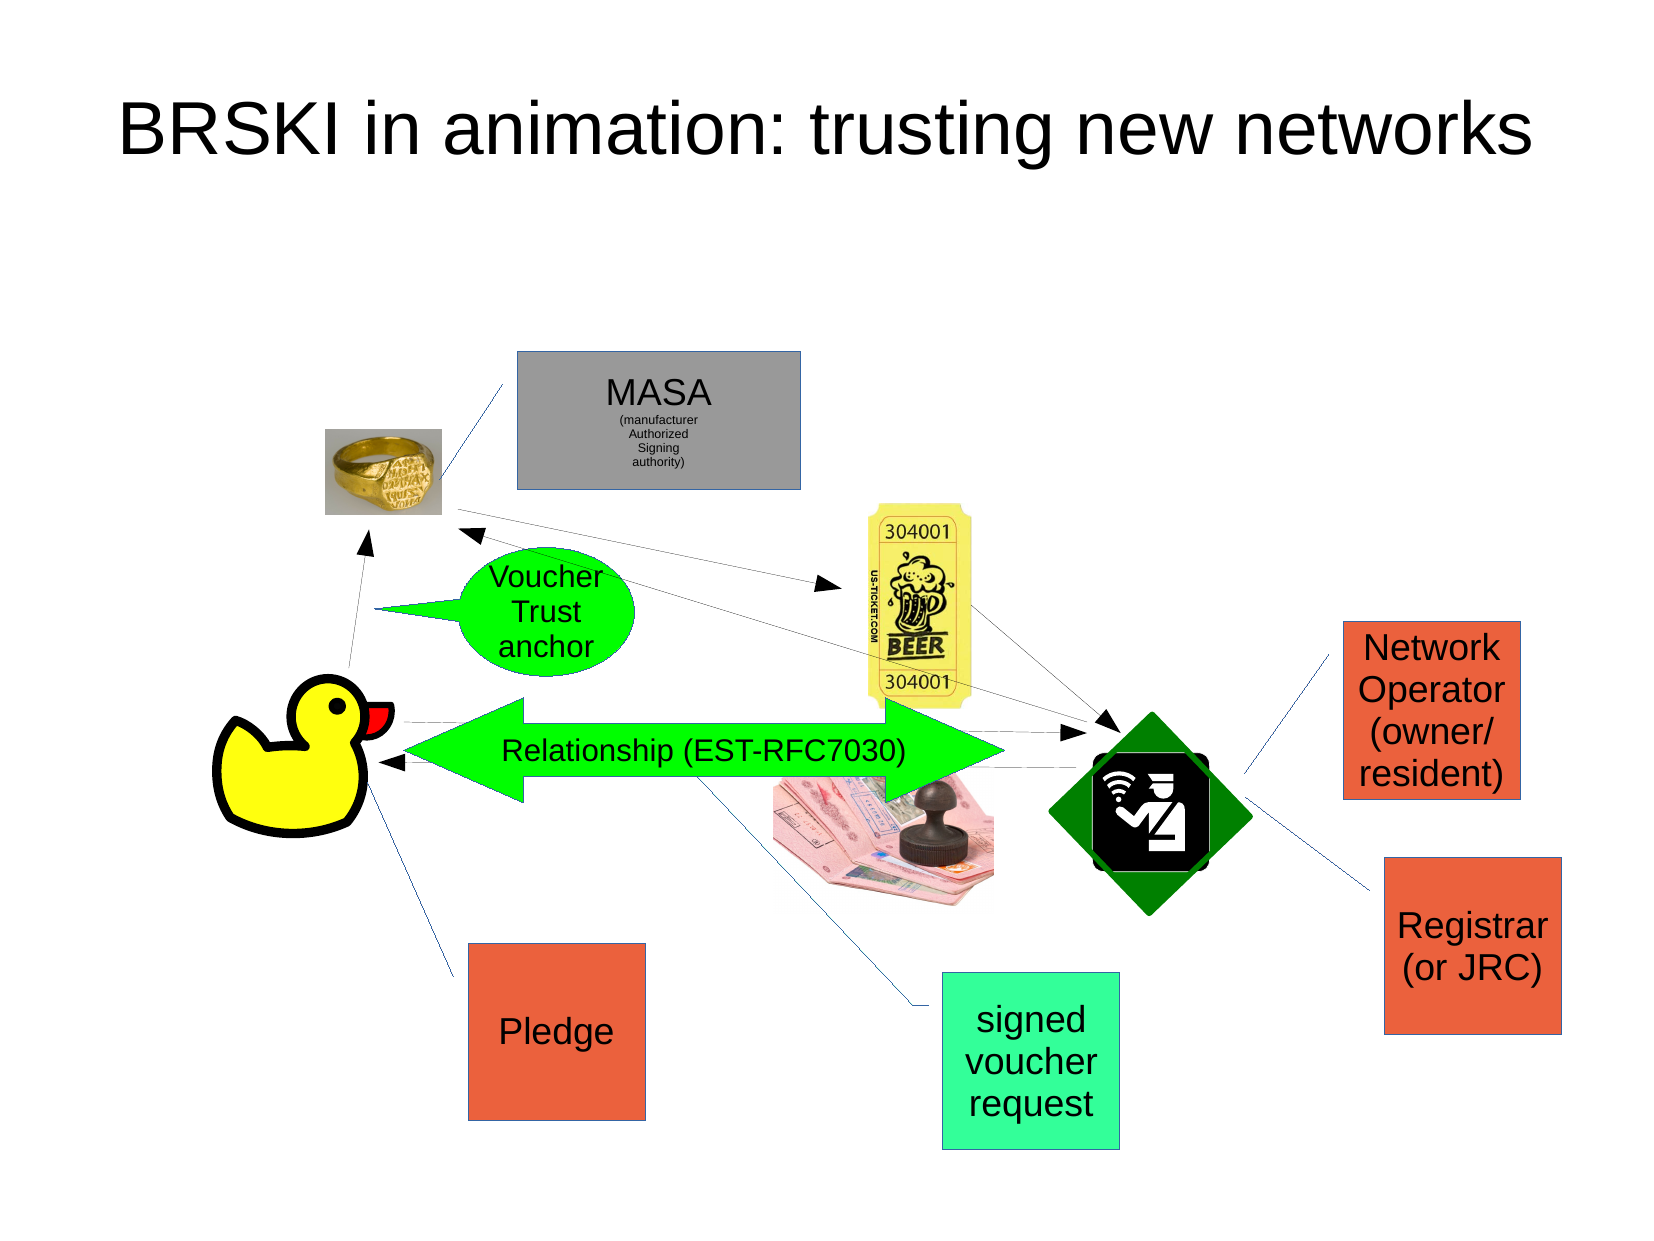

# BRSKI in animation: trusting new networks
MASA
(manufacturer
Authorized
Signing
authority)
Voucher
Trust
anchor
Network
Operator
(owner/
resident)
Relationship (EST-RFC7030)
Registrar
(or JRC)
Pledge
signed
voucher
request